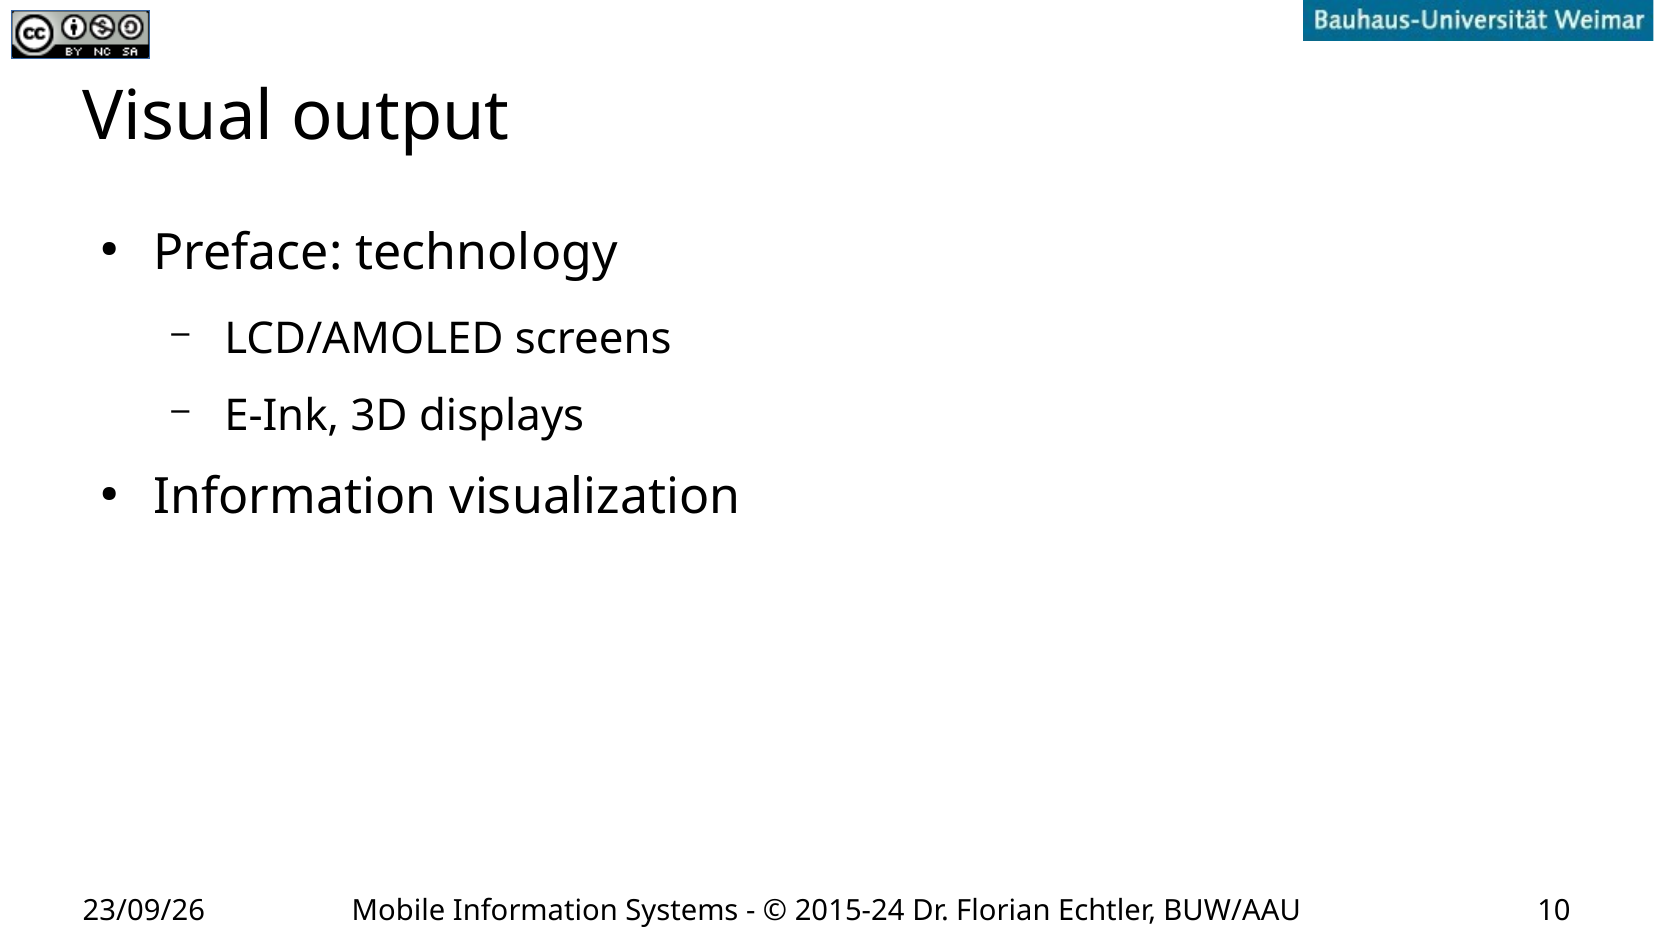

# Visual output
Preface: technology
LCD/AMOLED screens
E-Ink, 3D displays
Information visualization
Mobile Information Systems - © 2015-24 Dr. Florian Echtler, BUW/AAU
10